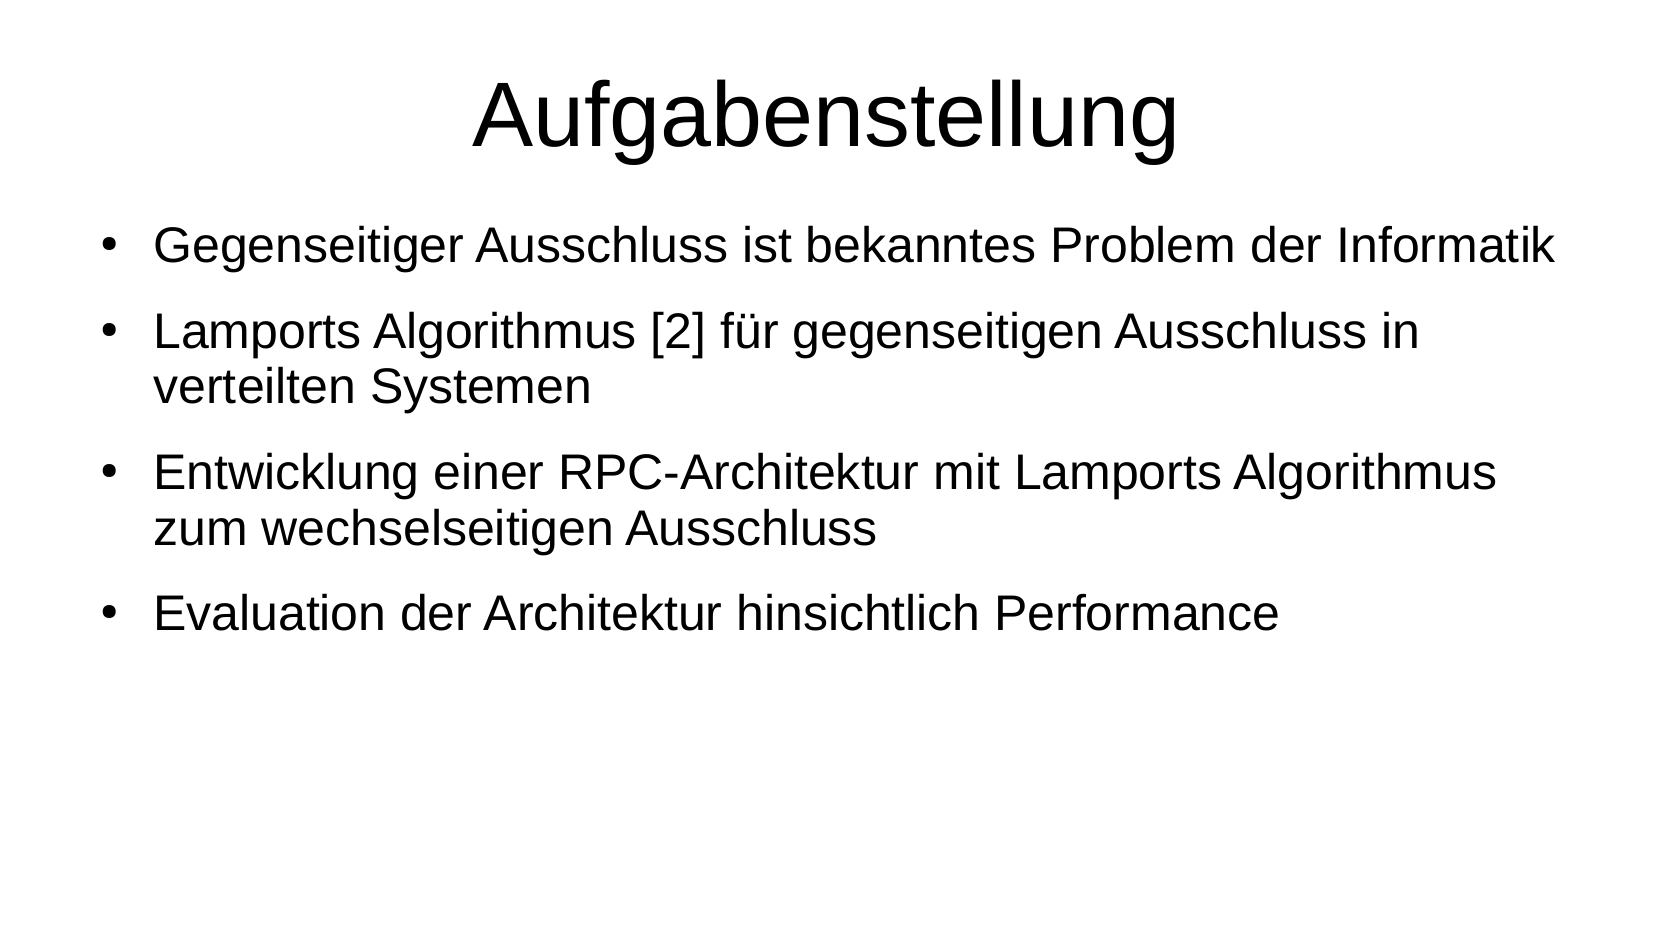

# Aufgabenstellung
Gegenseitiger Ausschluss ist bekanntes Problem der Informatik
Lamports Algorithmus [2] für gegenseitigen Ausschluss in verteilten Systemen
Entwicklung einer RPC-Architektur mit Lamports Algorithmus zum wechselseitigen Ausschluss
Evaluation der Architektur hinsichtlich Performance